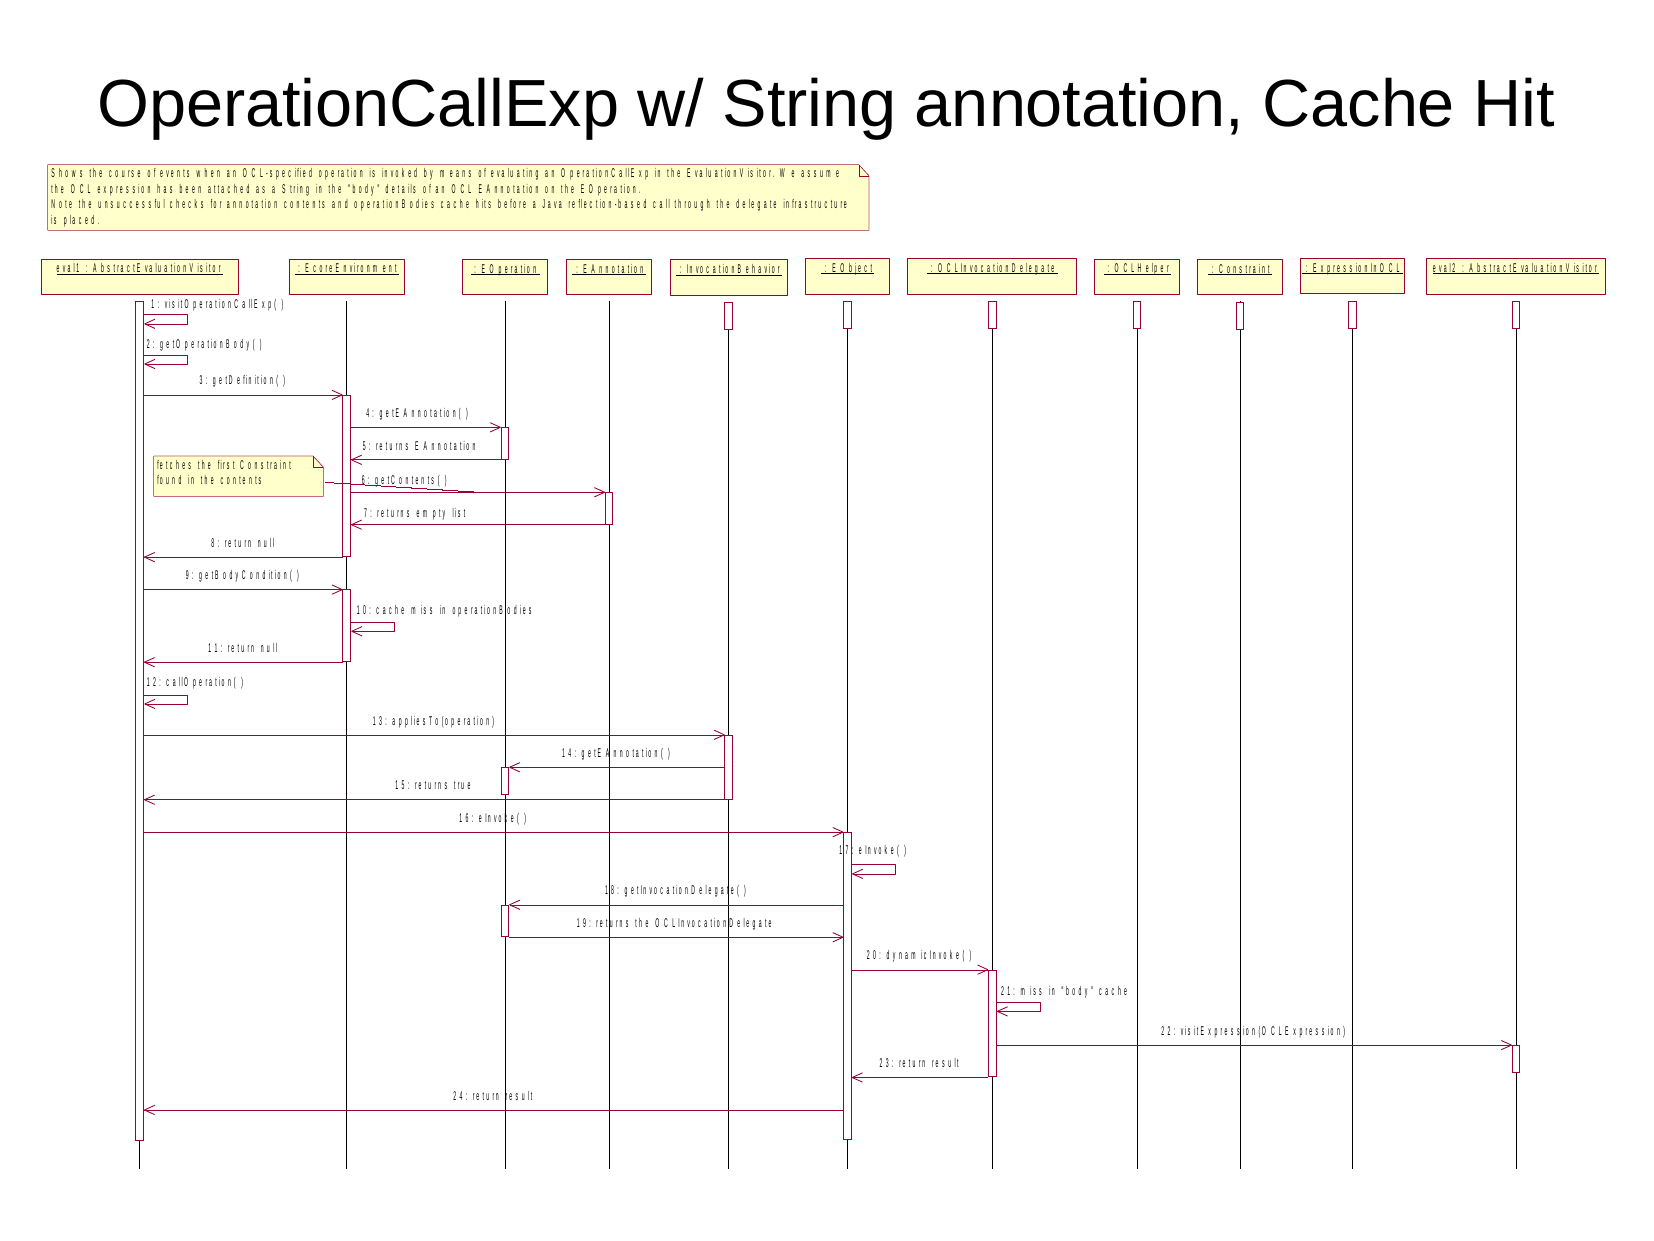

# OperationCallExp w/ String annotation, Cache Hit